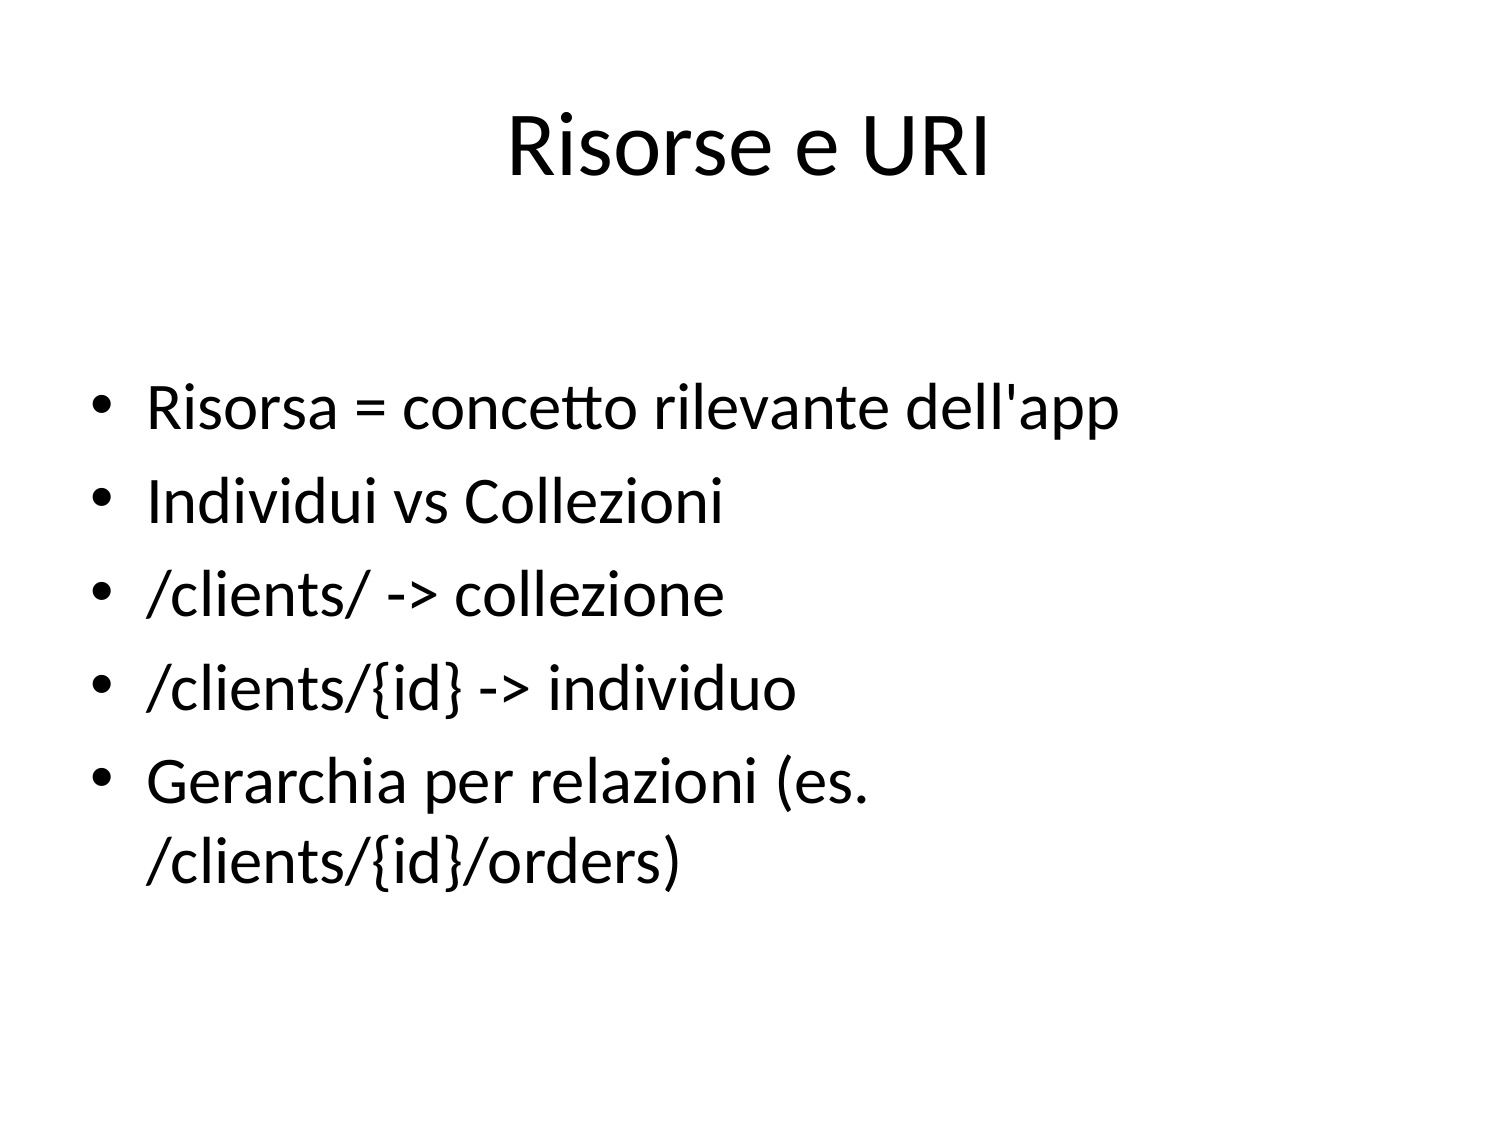

# Risorse e URI
Risorsa = concetto rilevante dell'app
Individui vs Collezioni
/clients/ -> collezione
/clients/{id} -> individuo
Gerarchia per relazioni (es. /clients/{id}/orders)